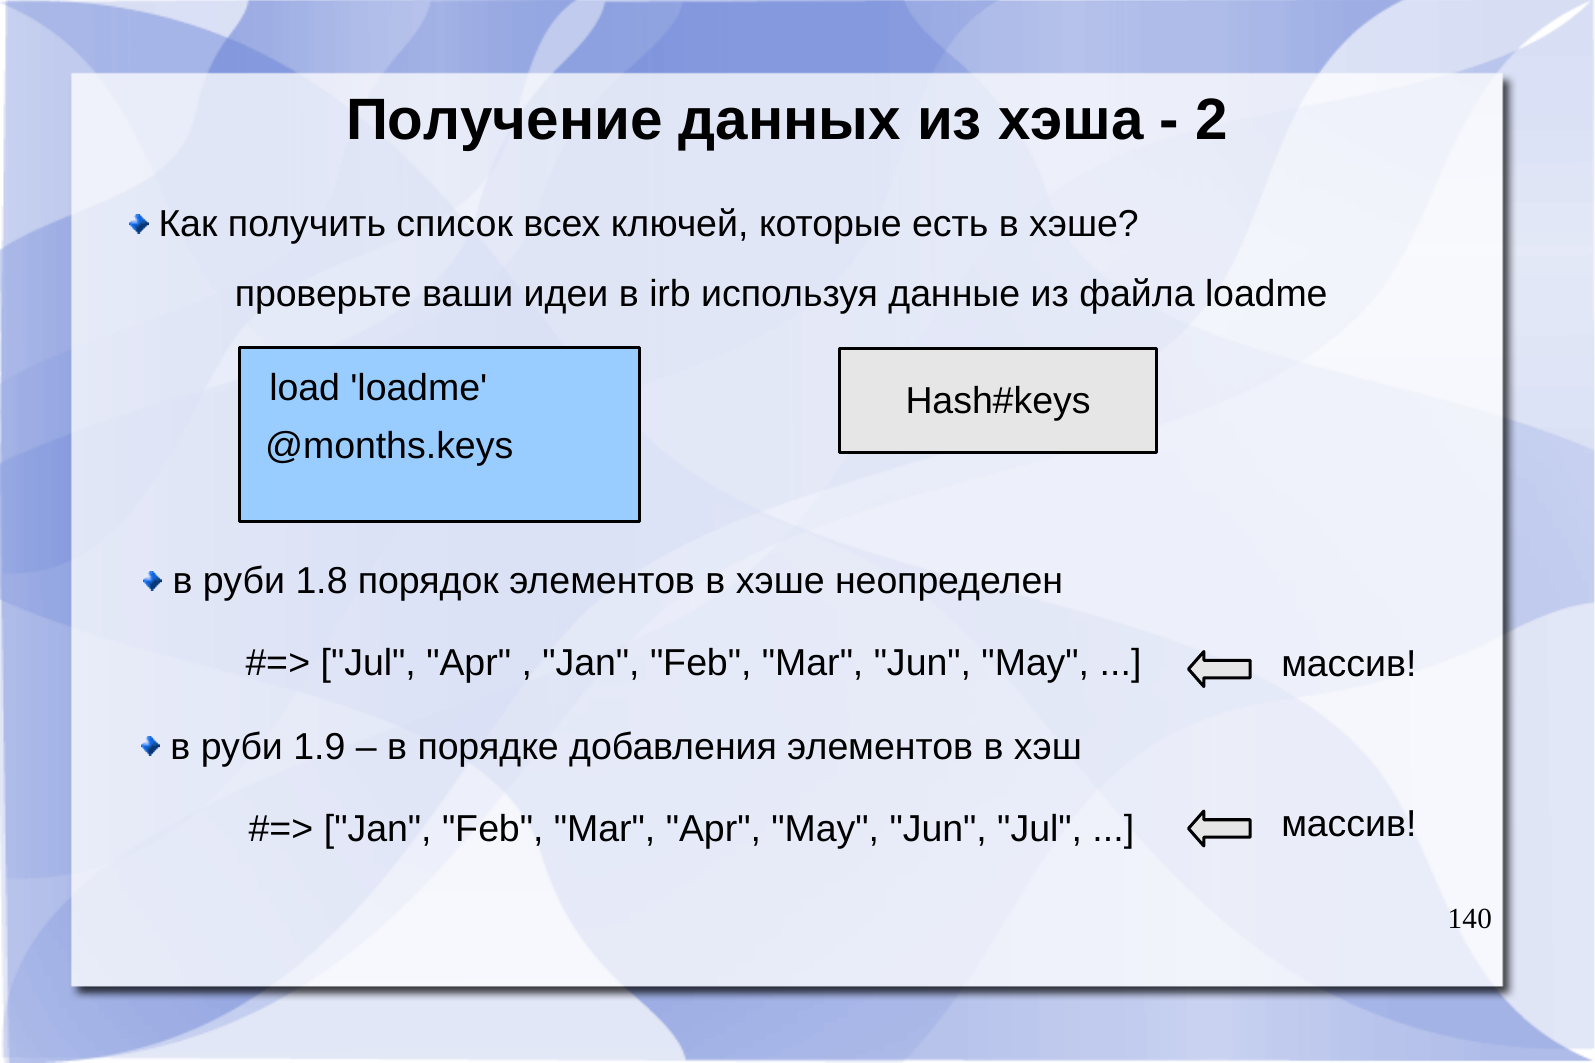

# Получение данных из хэша - 2
 Как получить список всех ключей, которые есть в хэше?
проверьте ваши идеи в irb используя данные из файла loadme
Hash#keys
load 'loadme'
@months.keys
 в руби 1.8 порядок элементов в хэше неопределен
#=> ["Jul", "Apr" , "Jan", "Feb", "Mar", "Jun", "May", ...]
 в руби 1.9 – в порядке добавления элементов в хэш
#=> ["Jan", "Feb", "Mar", "Apr", "May", "Jun", "Jul", ...]
массив!
массив!
140